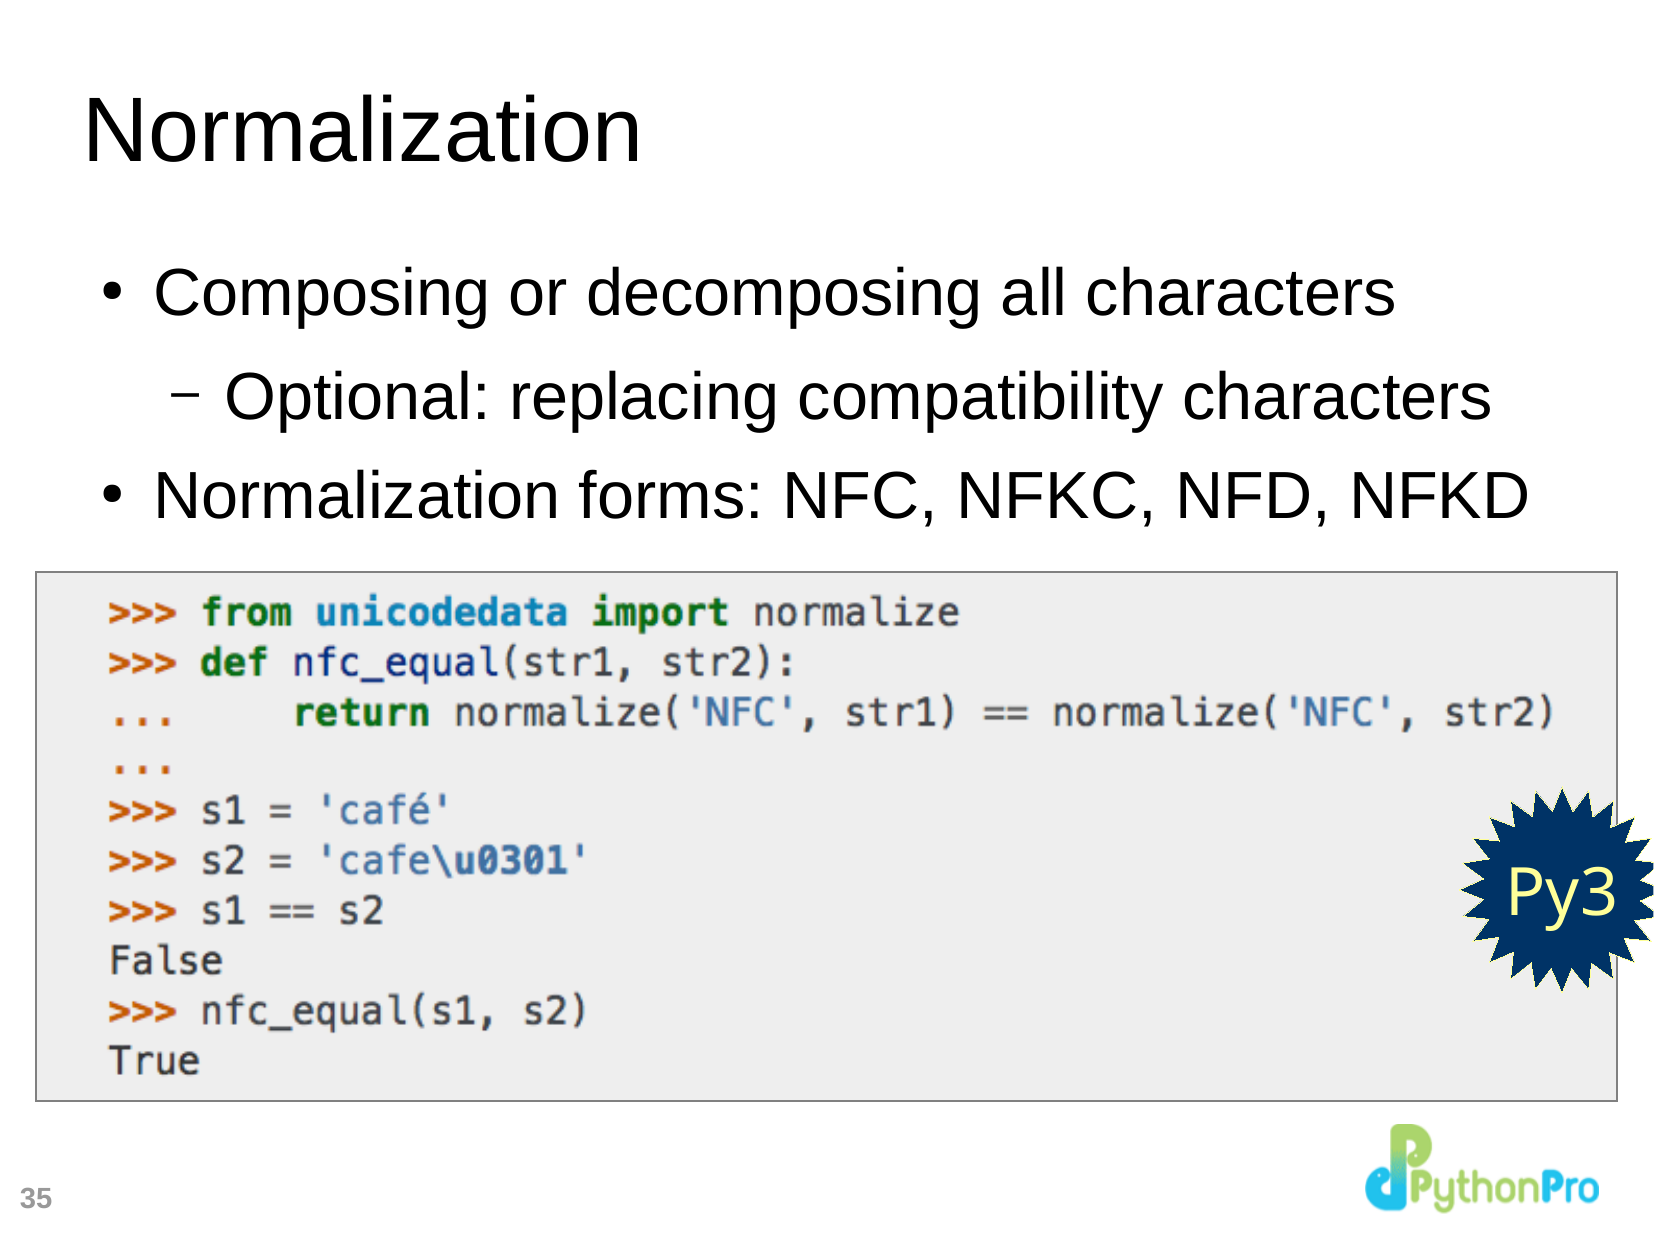

# Normalization
Composing or decomposing all characters
Optional: replacing compatibility characters
Normalization forms: NFC, NFKC, NFD, NFKD
Py3
35